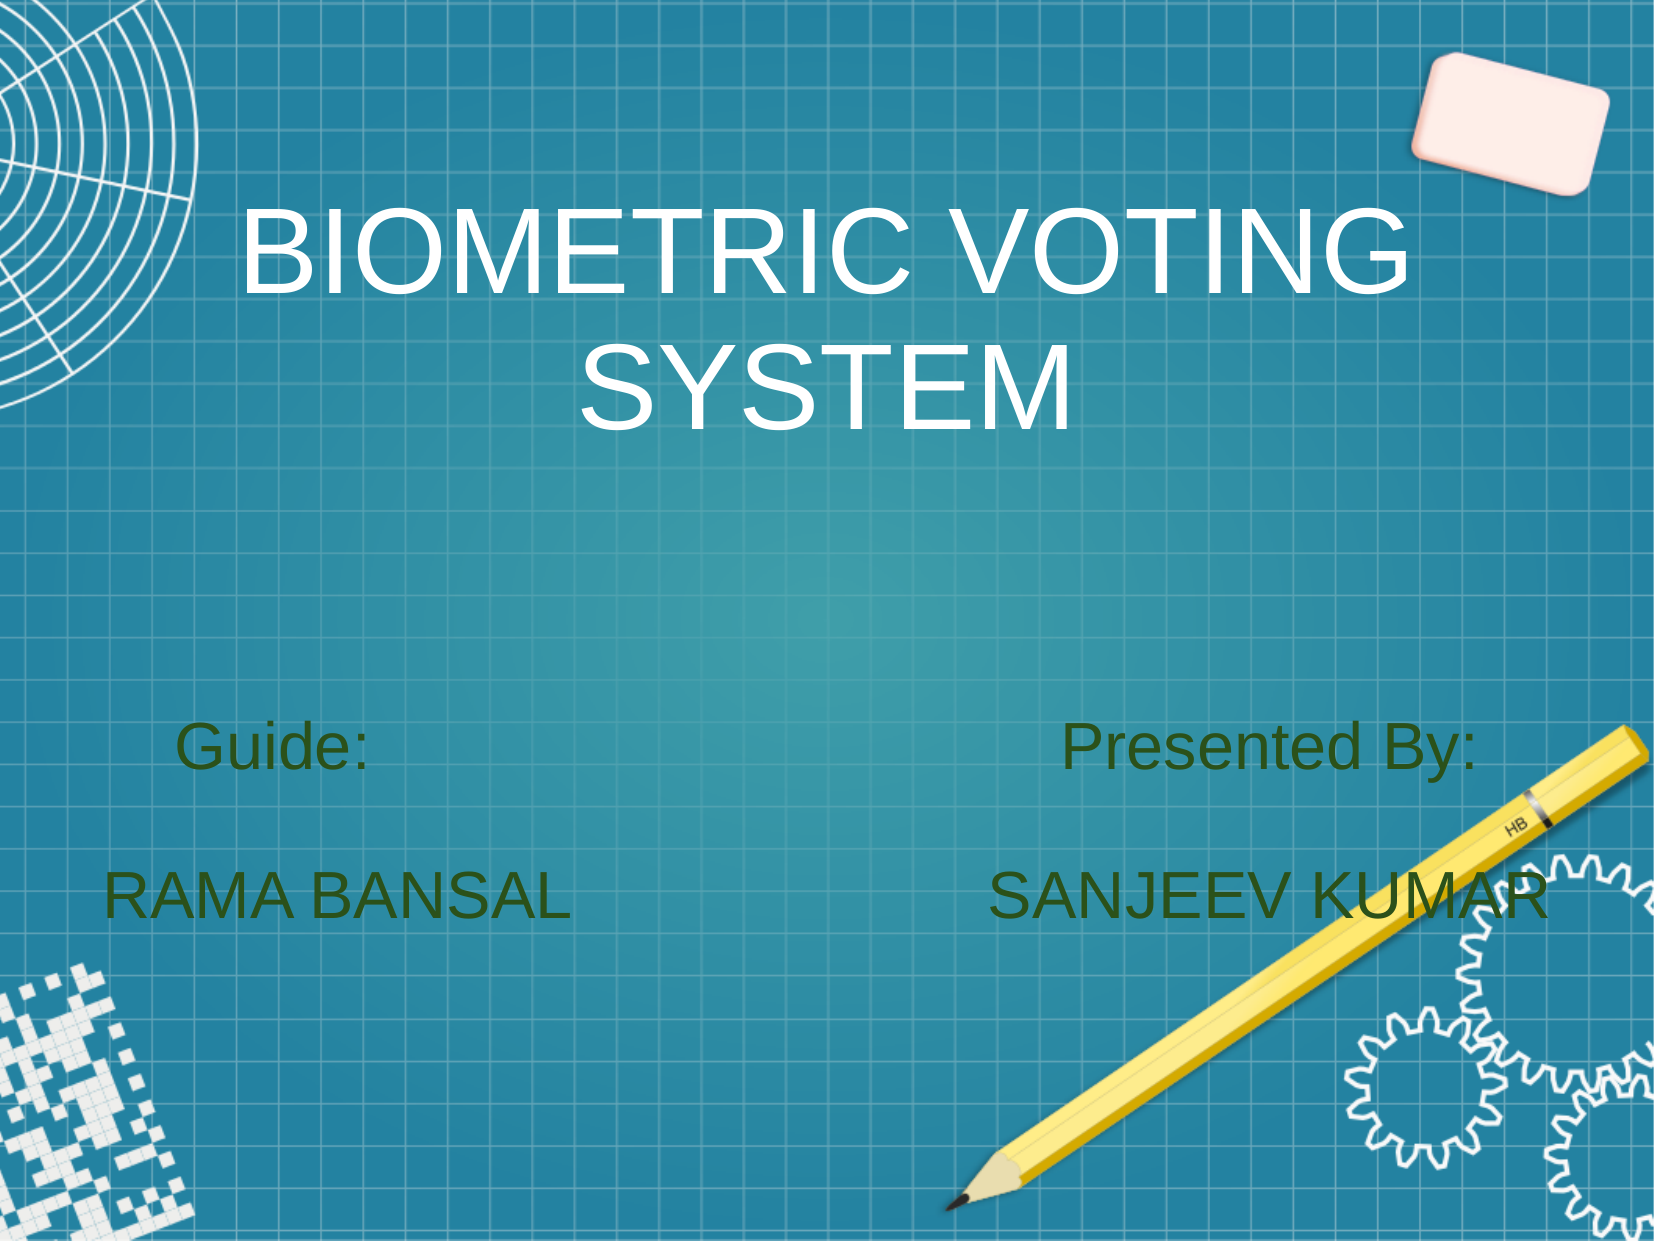

# BIOMETRIC VOTING SYSTEM
Guide:										Presented By:
RAMA BANSAL						SANJEEV KUMAR